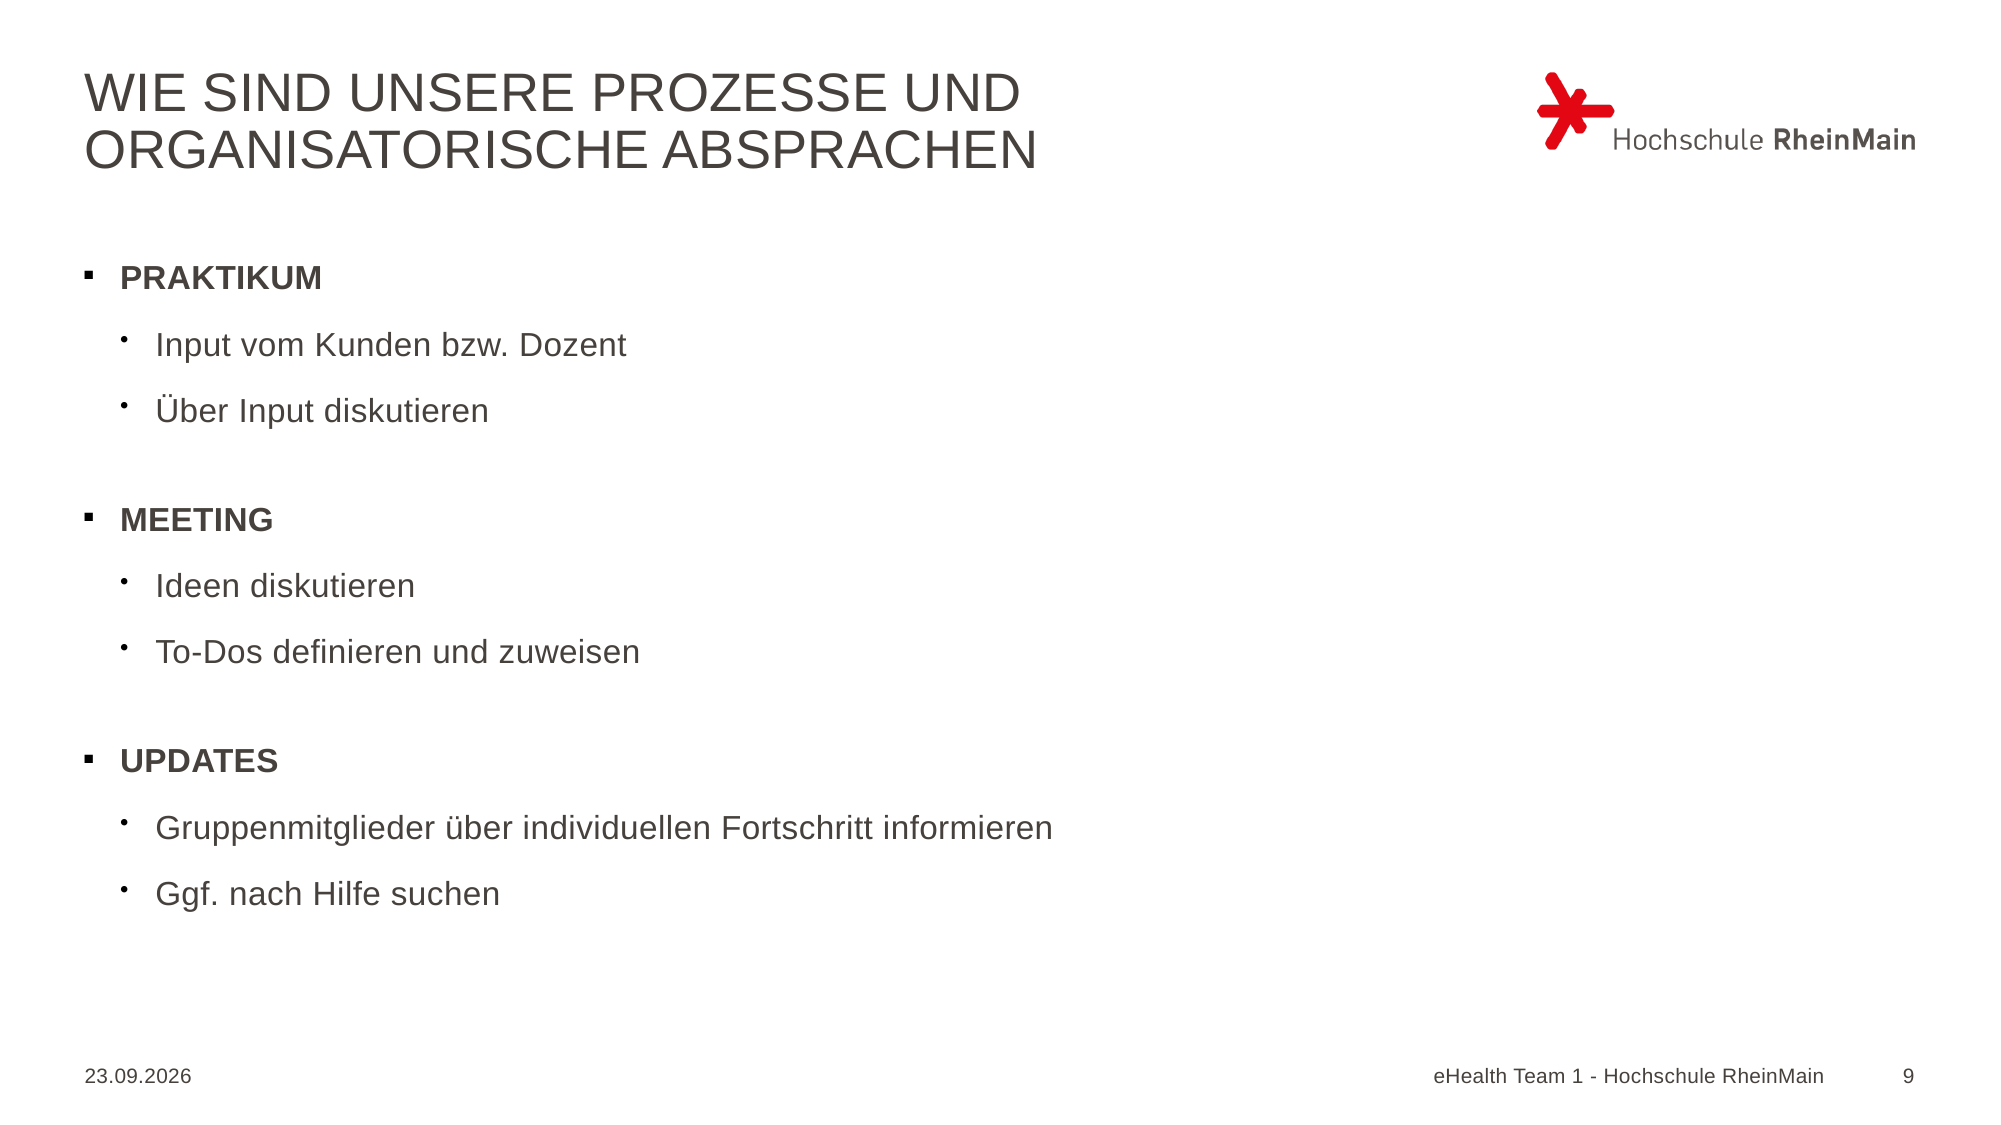

WIE SIND UNSERE PROZESSE UND ORGANISATORISCHE ABSPRACHEN
# PRAKTIKUM
Input vom Kunden bzw. Dozent
Über Input diskutieren
MEETING
Ideen diskutieren
To-Dos definieren und zuweisen
UPDATES
Gruppenmitglieder über individuellen Fortschritt informieren
Ggf. nach Hilfe suchen
eHealth Team 1 - Hochschule RheinMain